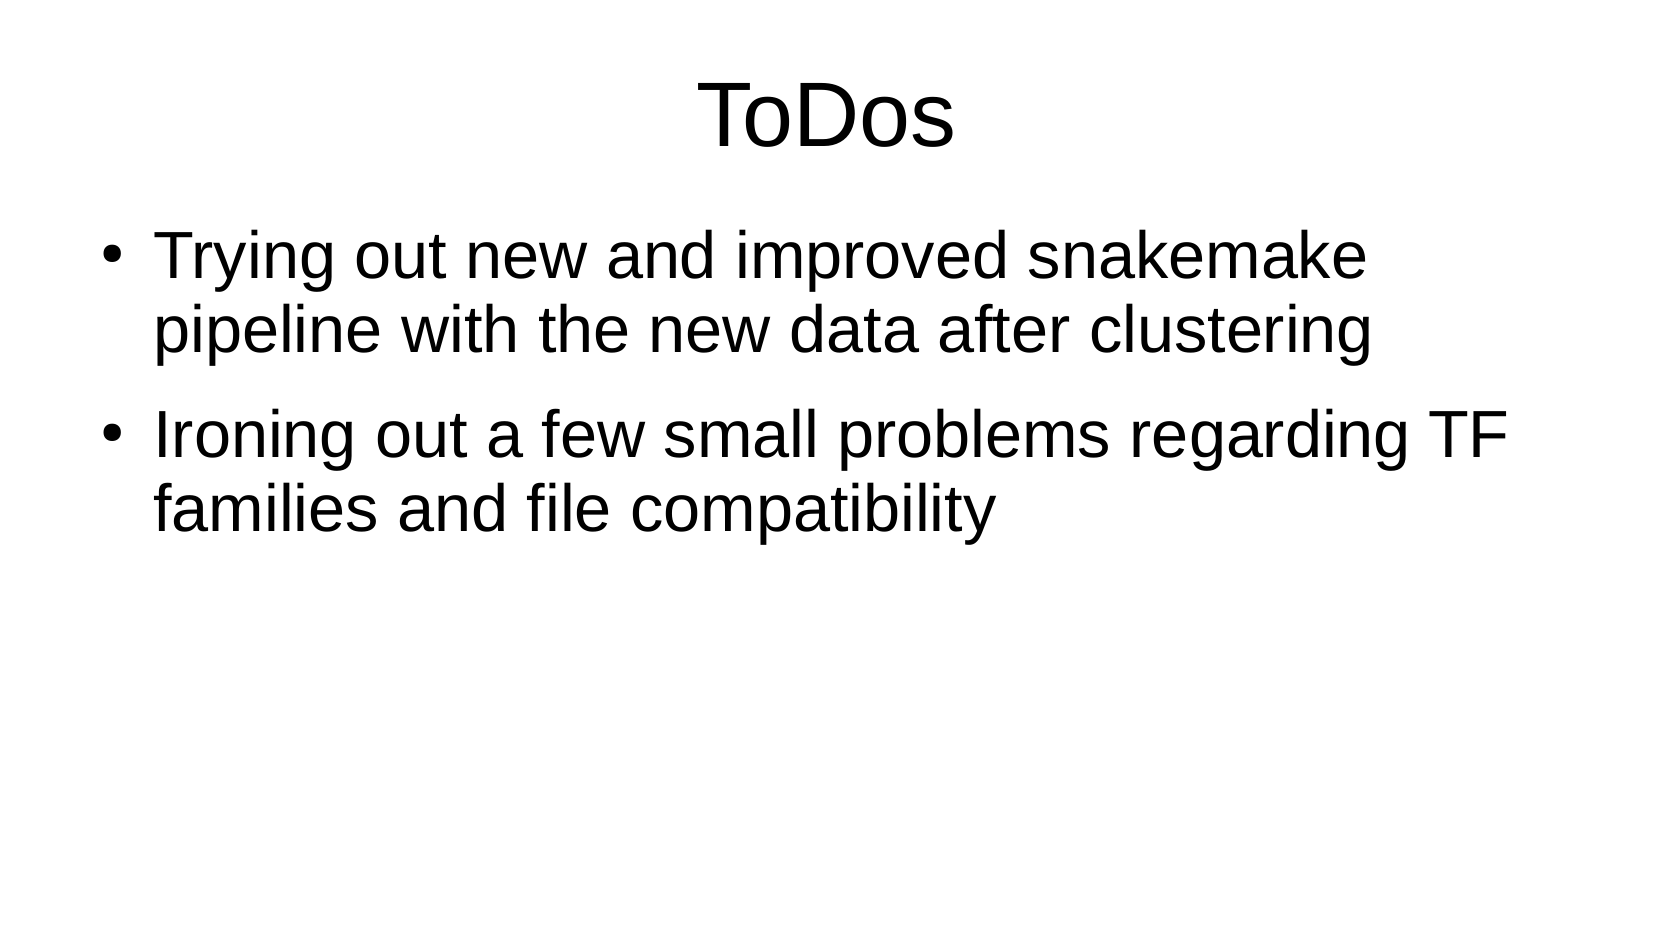

# ToDos
Trying out new and improved snakemake pipeline with the new data after clustering
Ironing out a few small problems regarding TF families and file compatibility